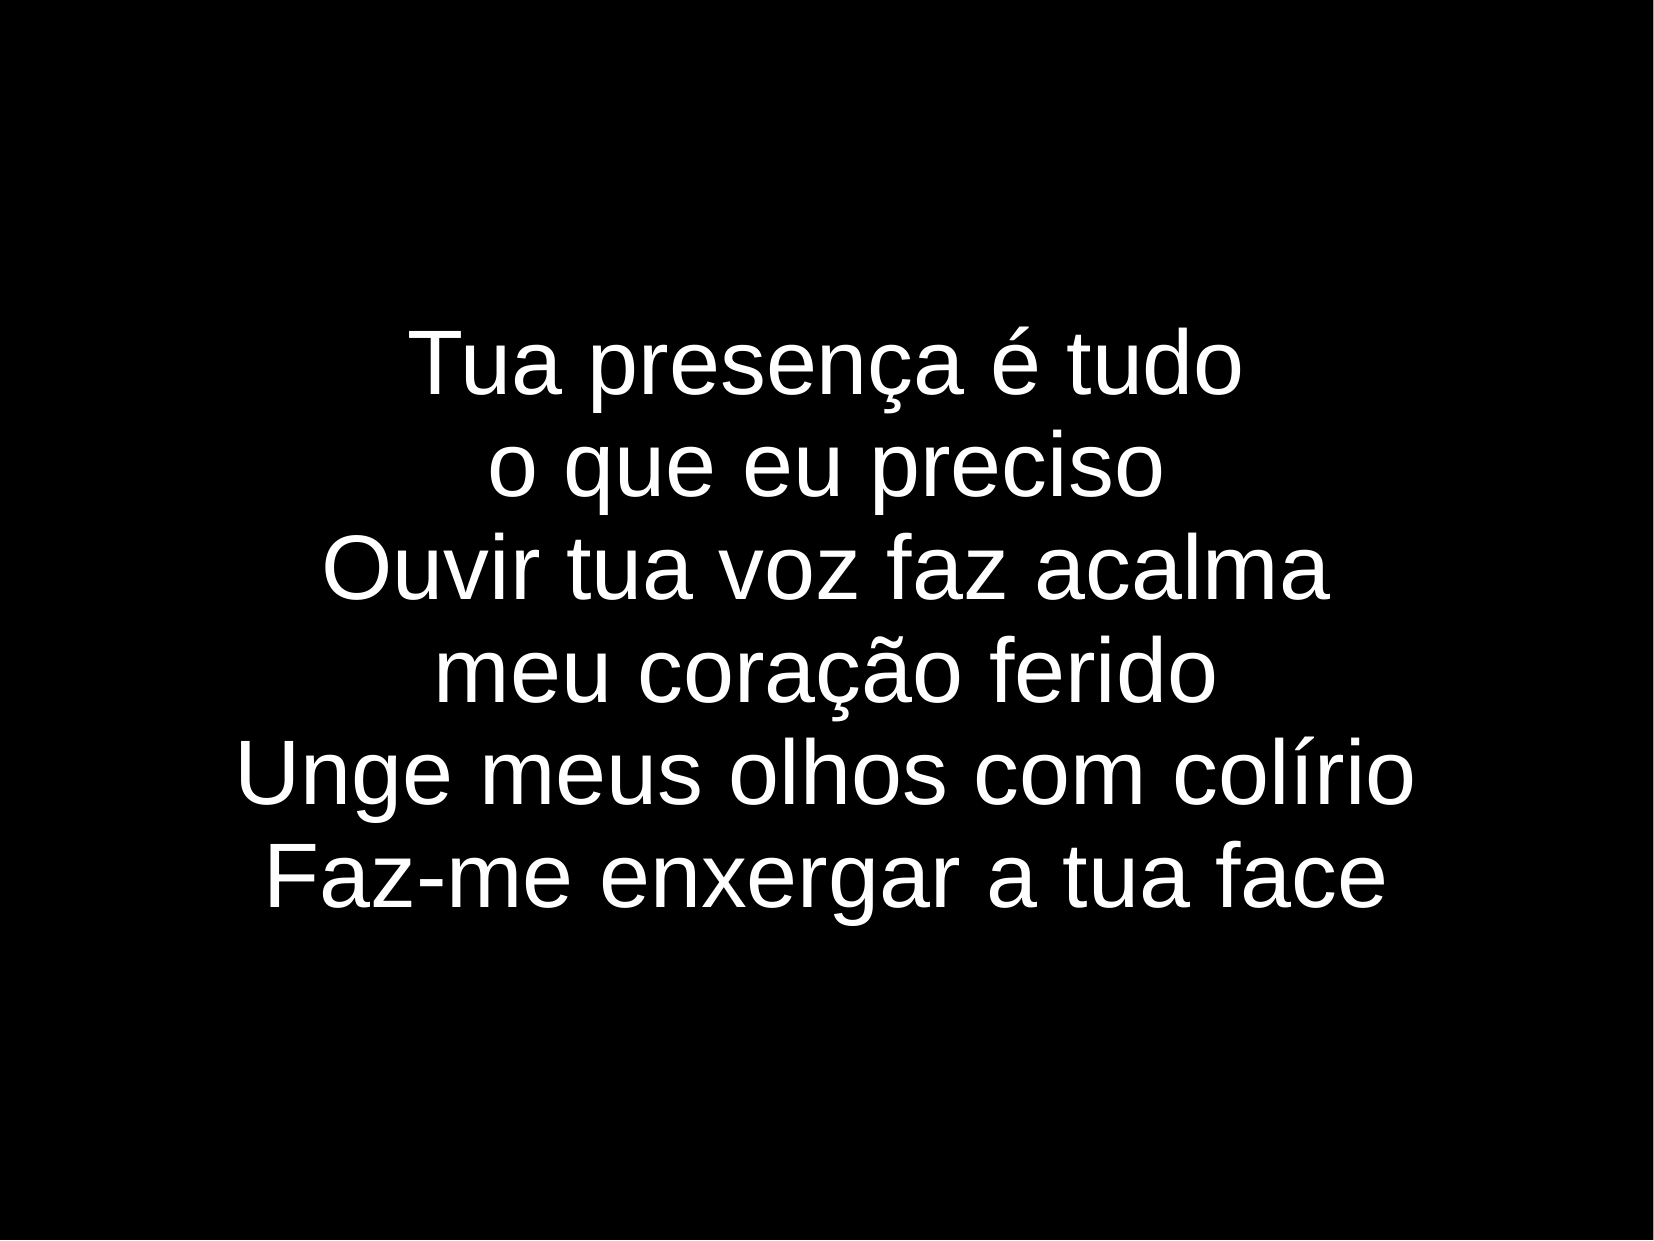

# Tua presença é tudo
o que eu preciso
Ouvir tua voz faz acalma
meu coração ferido
Unge meus olhos com colírio
Faz-me enxergar a tua face